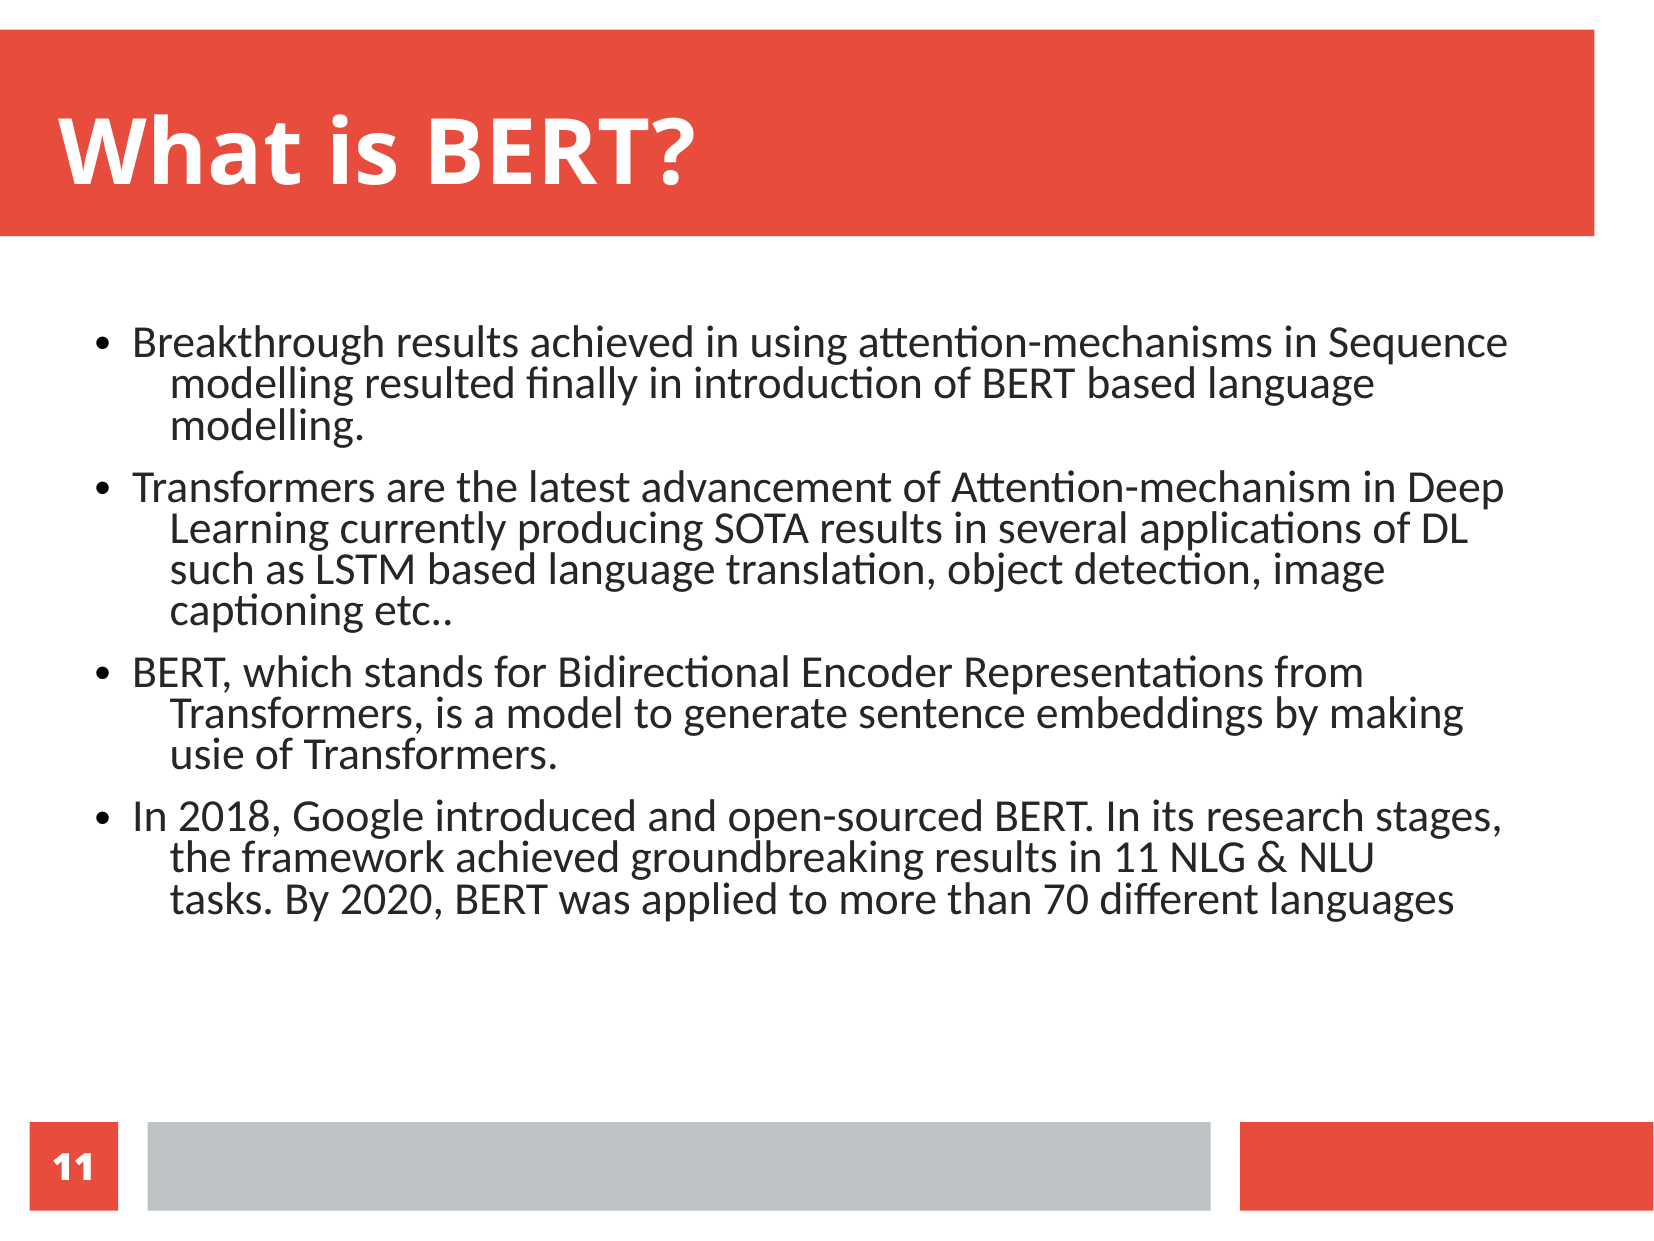

# What is BERT?
Breakthrough results achieved in using attention-mechanisms in Sequence modelling resulted finally in introduction of BERT based language modelling.
Transformers are the latest advancement of Attention-mechanism in Deep Learning currently producing SOTA results in several applications of DL such as LSTM based language translation, object detection, image captioning etc..
BERT, which stands for Bidirectional Encoder Representations from Transformers, is a model to generate sentence embeddings by making usie of Transformers.
In 2018, Google introduced and open-sourced BERT. In its research stages, the framework achieved groundbreaking results in 11 NLG & NLU tasks. By 2020, BERT was applied to more than 70 different languages
11